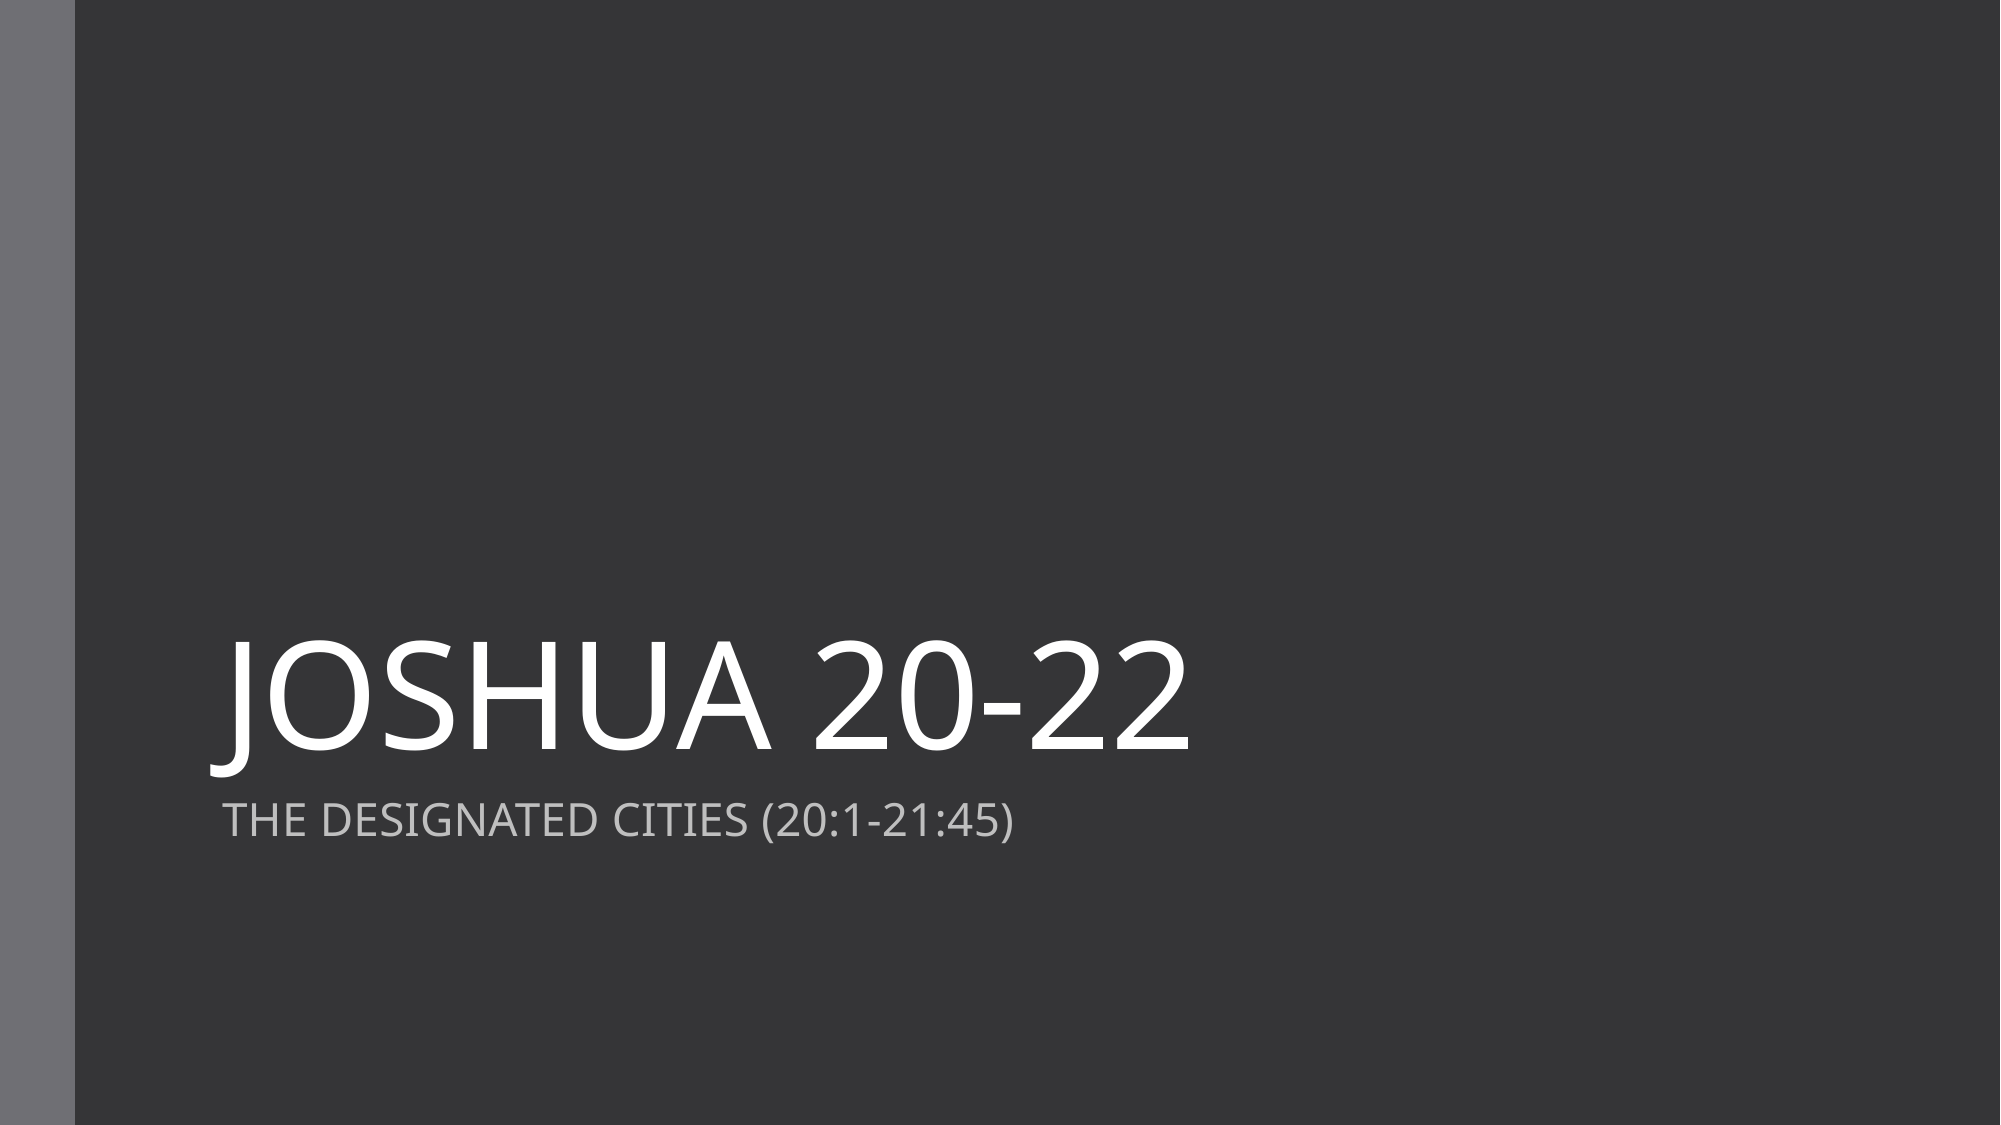

# JOSHUA 20-22
THE DESIGNATED CITIES (20:1-21:45)